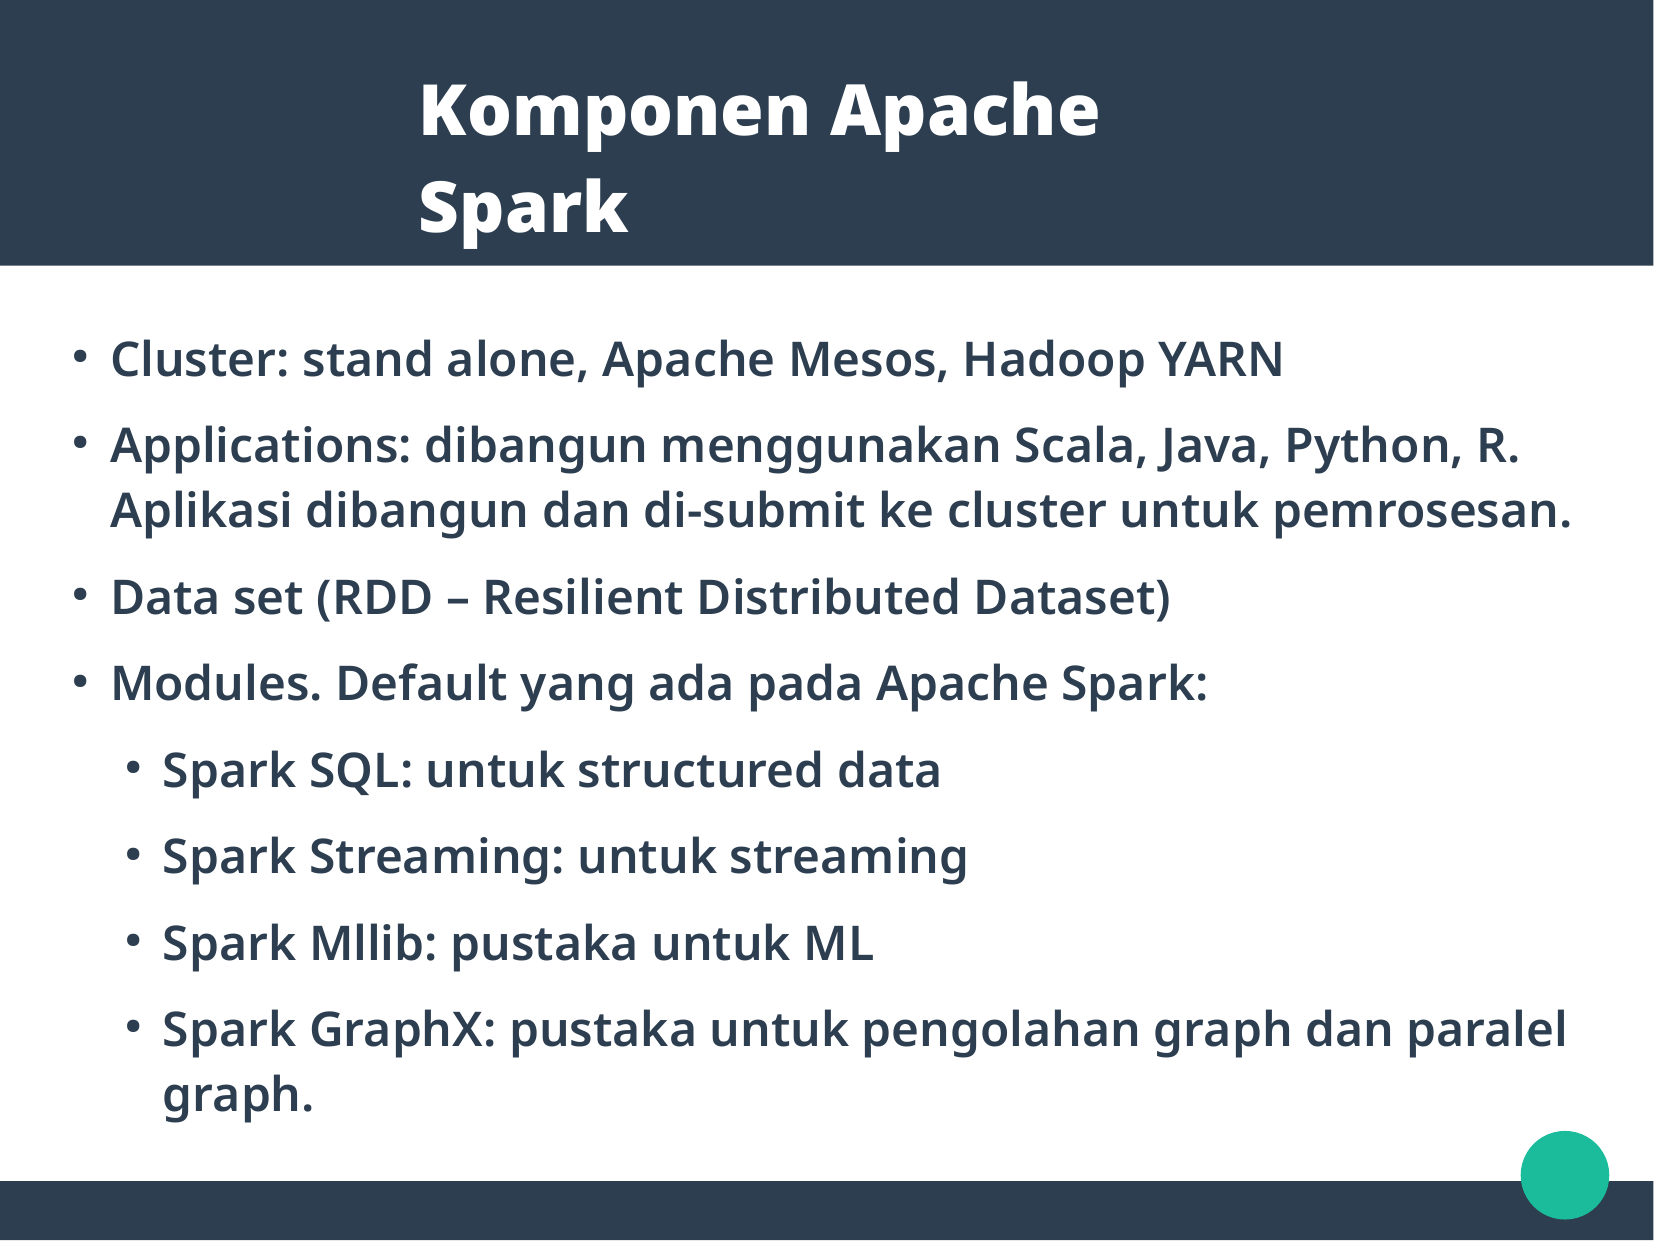

# Komponen Apache Spark
Cluster: stand alone, Apache Mesos, Hadoop YARN
Applications: dibangun menggunakan Scala, Java, Python, R. Aplikasi dibangun dan di-submit ke cluster untuk pemrosesan.
Data set (RDD – Resilient Distributed Dataset)
Modules. Default yang ada pada Apache Spark:
Spark SQL: untuk structured data
Spark Streaming: untuk streaming
Spark Mllib: pustaka untuk ML
Spark GraphX: pustaka untuk pengolahan graph dan paralel graph.